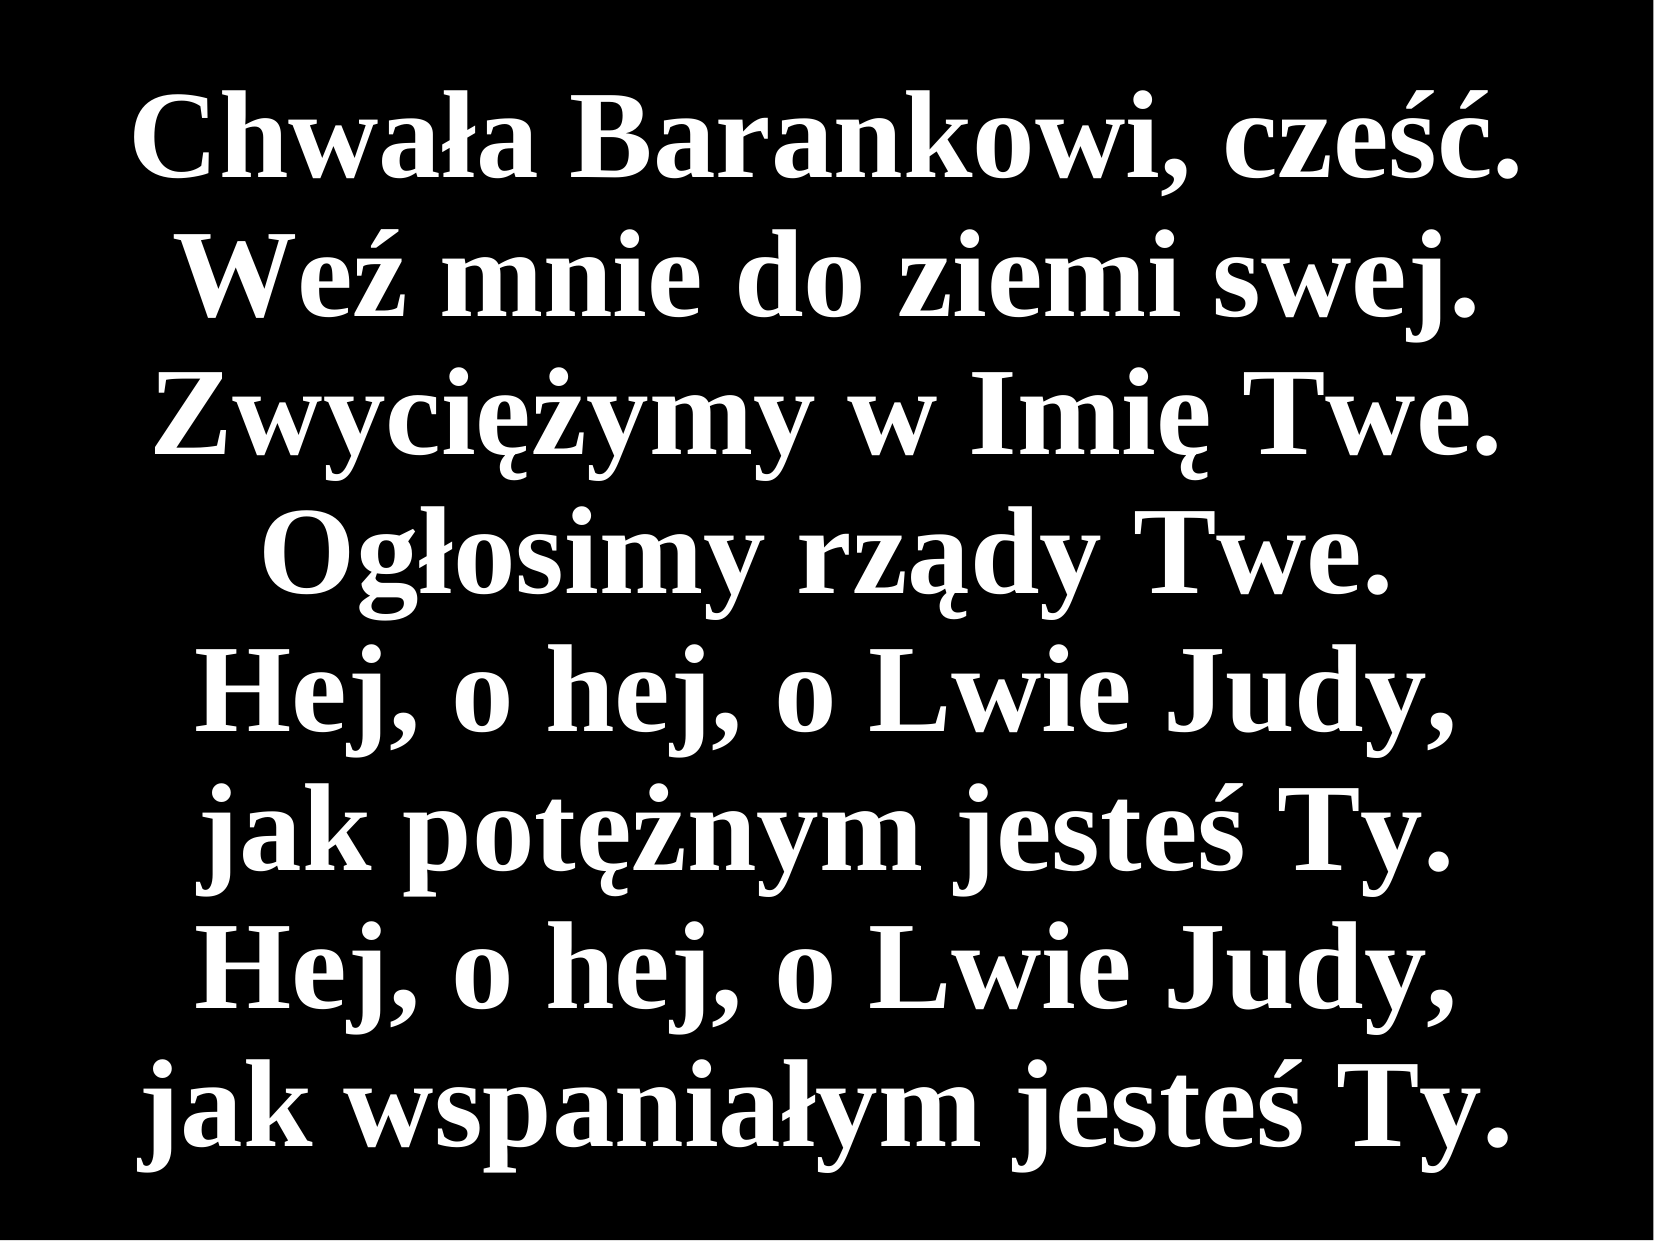

# Chwała Barankowi, cześć. Weź mnie do ziemi swej. Zwyciężymy w Imię Twe. Ogłosimy rządy Twe. Hej, o hej, o Lwie Judy, jak potężnym jesteś Ty. Hej, o hej, o Lwie Judy, jak wspaniałym jesteś Ty.